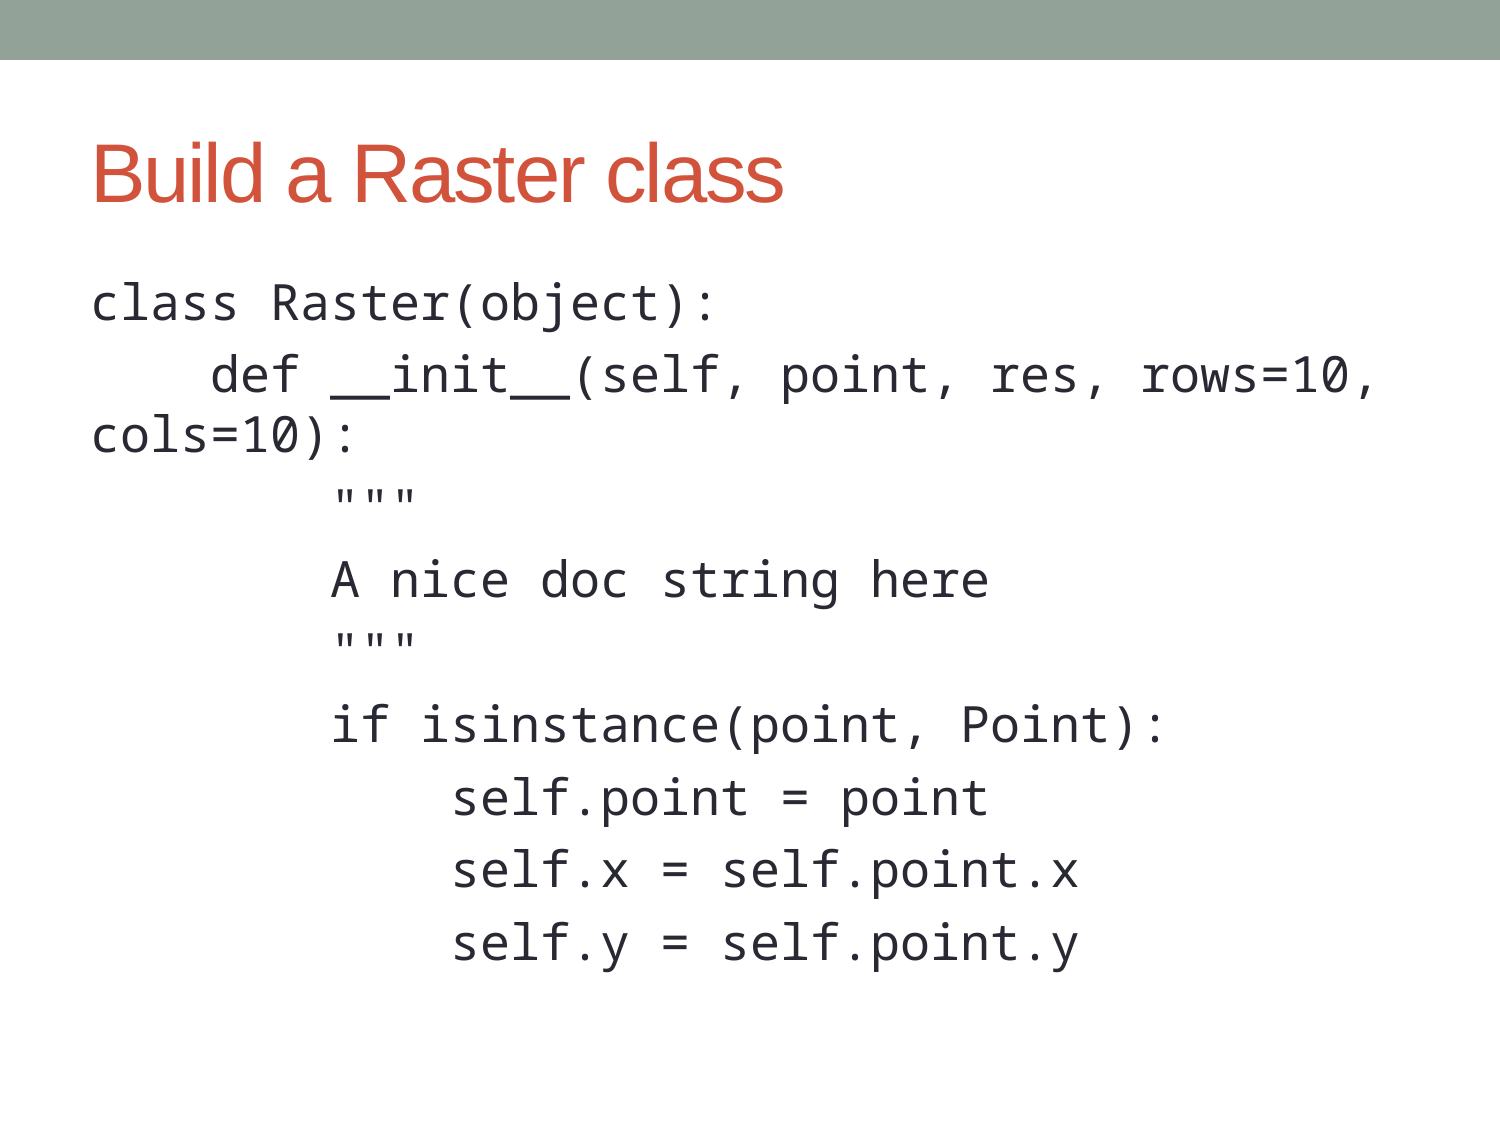

# Build a Raster class
class Raster(object):
 def __init__(self, point, res, rows=10, cols=10):
 """
 A nice doc string here
 """
 if isinstance(point, Point):
 self.point = point
 self.x = self.point.x
 self.y = self.point.y